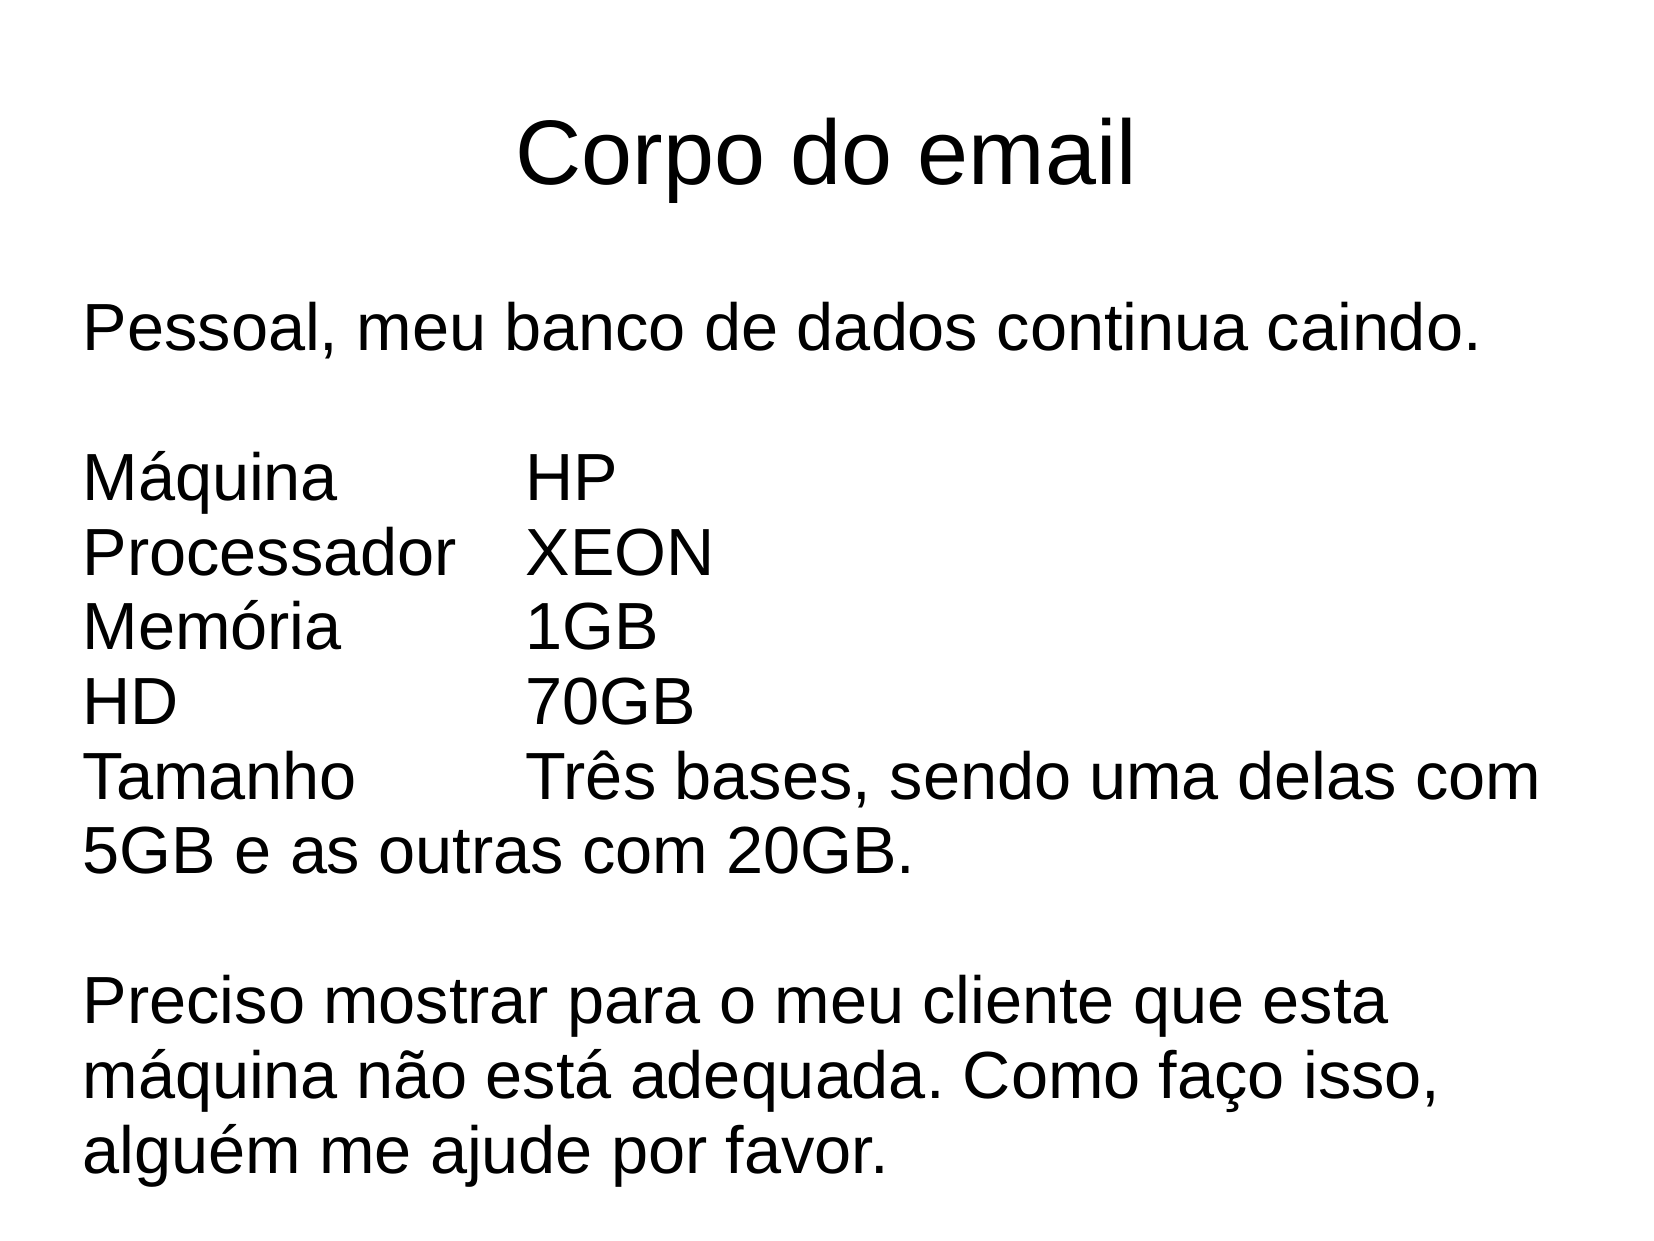

Corpo do email
# Pessoal, meu banco de dados continua caindo.
Máquina 			HP
Processador 	XEON
Memória 			1GB
HD 					70GB
Tamanho			Três bases, sendo uma delas com 5GB e as outras com 20GB.
Preciso mostrar para o meu cliente que esta máquina não está adequada. Como faço isso, alguém me ajude por favor.